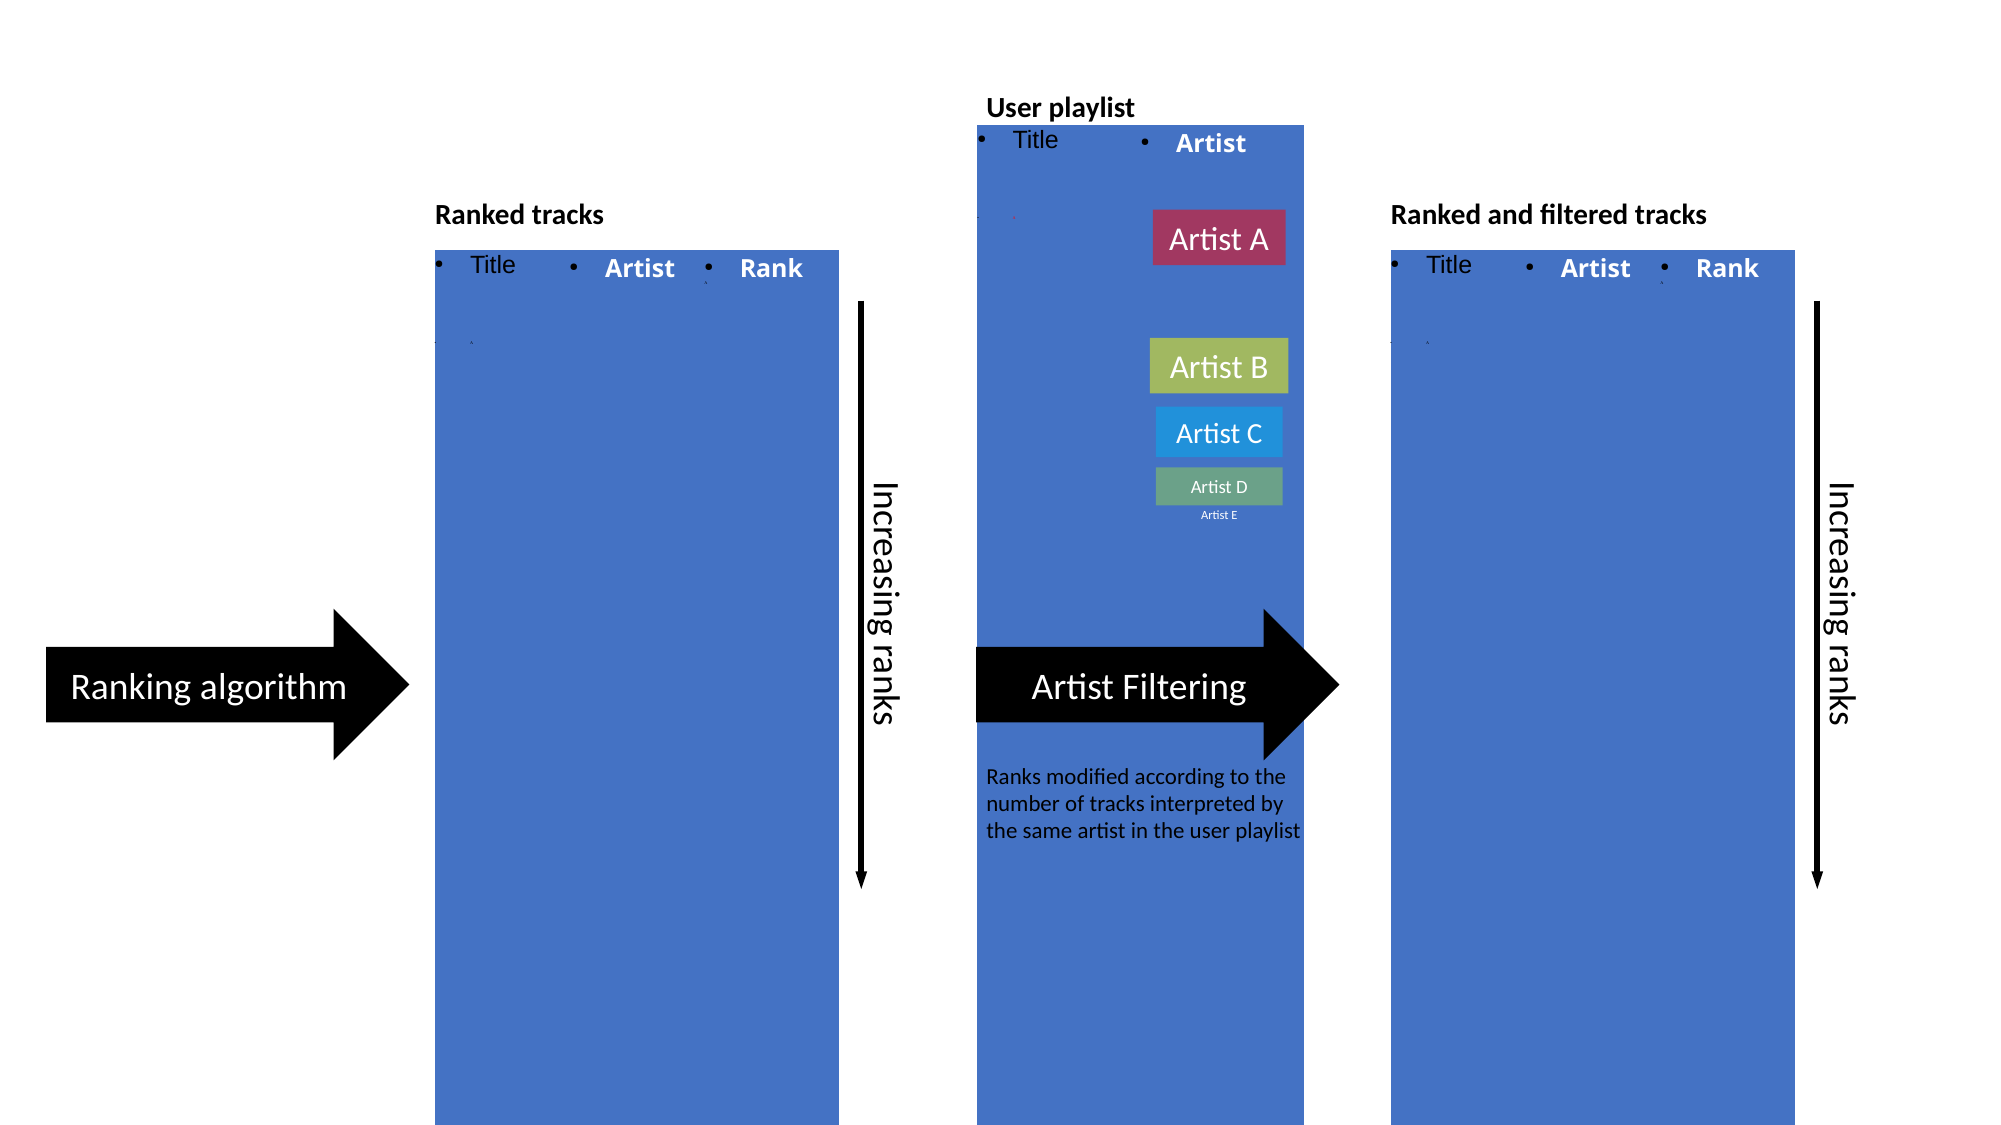

User playlist
| Title | Artist |
| --- | --- |
| | |
| A | |
| | |
| | |
| | |
| | |
| | |
| | |
| | |
| | |
| | |
| | |
| | |
| | |
| | |
| | |
| | |
Ranked tracks
Ranked and filtered tracks
Artist A
| Title | Artist | Rank |
| --- | --- | --- |
| | | A |
| A | | |
| | | |
| | | |
| | | |
| | | |
| | | |
| | | |
| | | |
| | | |
| | | |
| | | |
| | | |
| | | |
| | | |
| | | |
| | | |
| | | |
| | | |
| | | |
| | | |
| | | |
| | | |
| | | |
| | | |
| | | |
| | | |
| | | |
| | | |
| Title | Artist | Rank |
| --- | --- | --- |
| | | A |
| A | | |
| | | |
| | | |
| | | |
| | | |
| | | |
| | | |
| | | |
| | | |
| | | |
| | | |
| | | |
| | | |
| | | |
| | | |
| | | |
| | | |
| | | |
| | | |
| | | |
| | | |
| | | |
| | | |
| | | |
| | | |
| | | |
| | | |
| | | |
Artist B
Artist C
Artist D
Artist E
Increasing ranks
Increasing ranks
Ranking algorithm
Artist Filtering
Ranks modified according to the number of tracks interpreted by the same artist in the user playlist